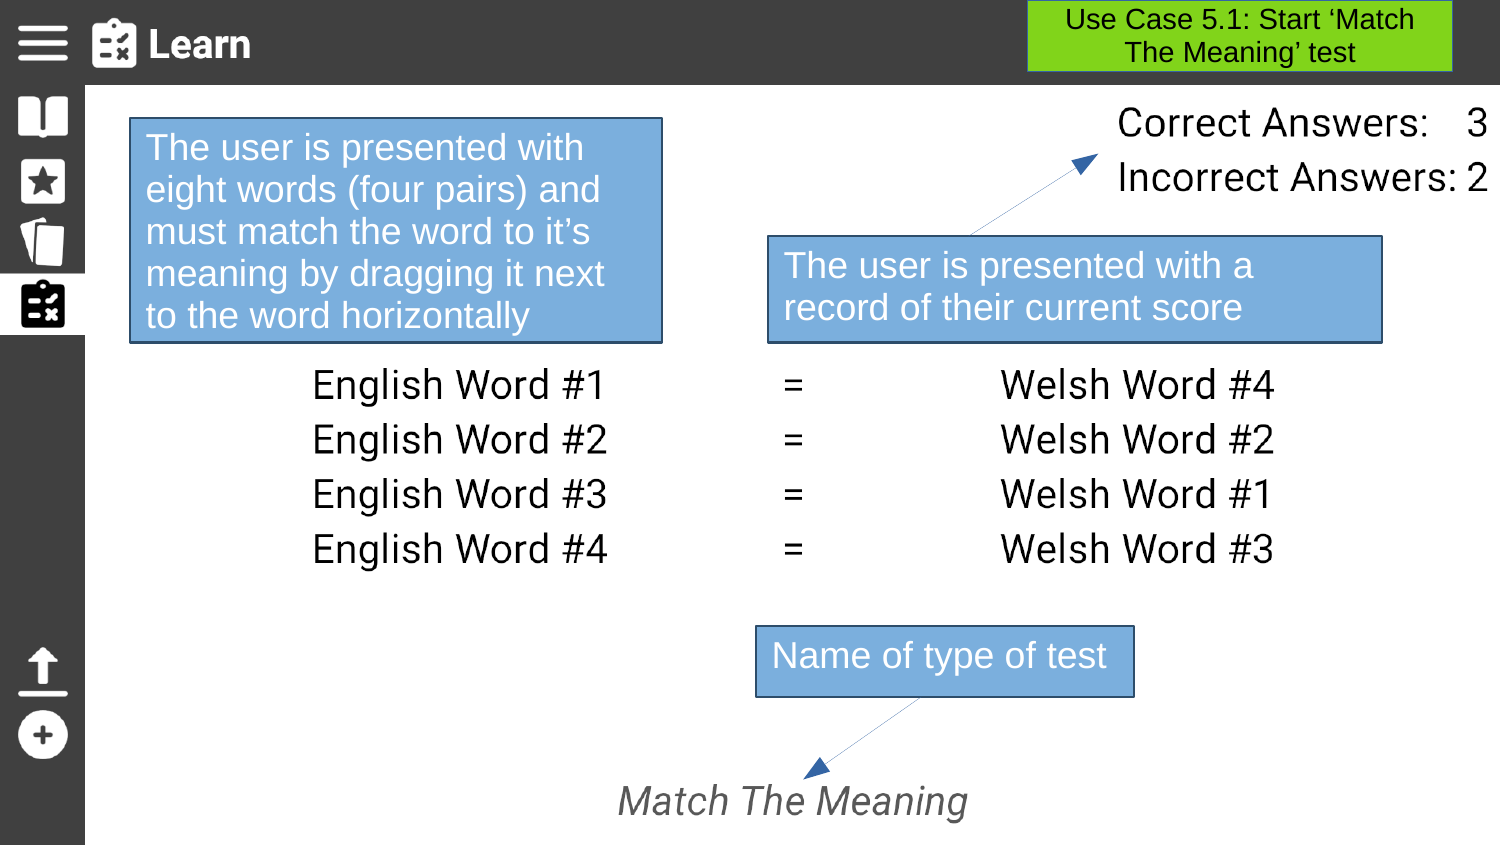

Use Case 5.1: Start ‘Match The Meaning’ test
The user is presented with eight words (four pairs) and must match the word to it’s meaning by dragging it next to the word horizontally
The user is presented with a record of their current score
Name of type of test